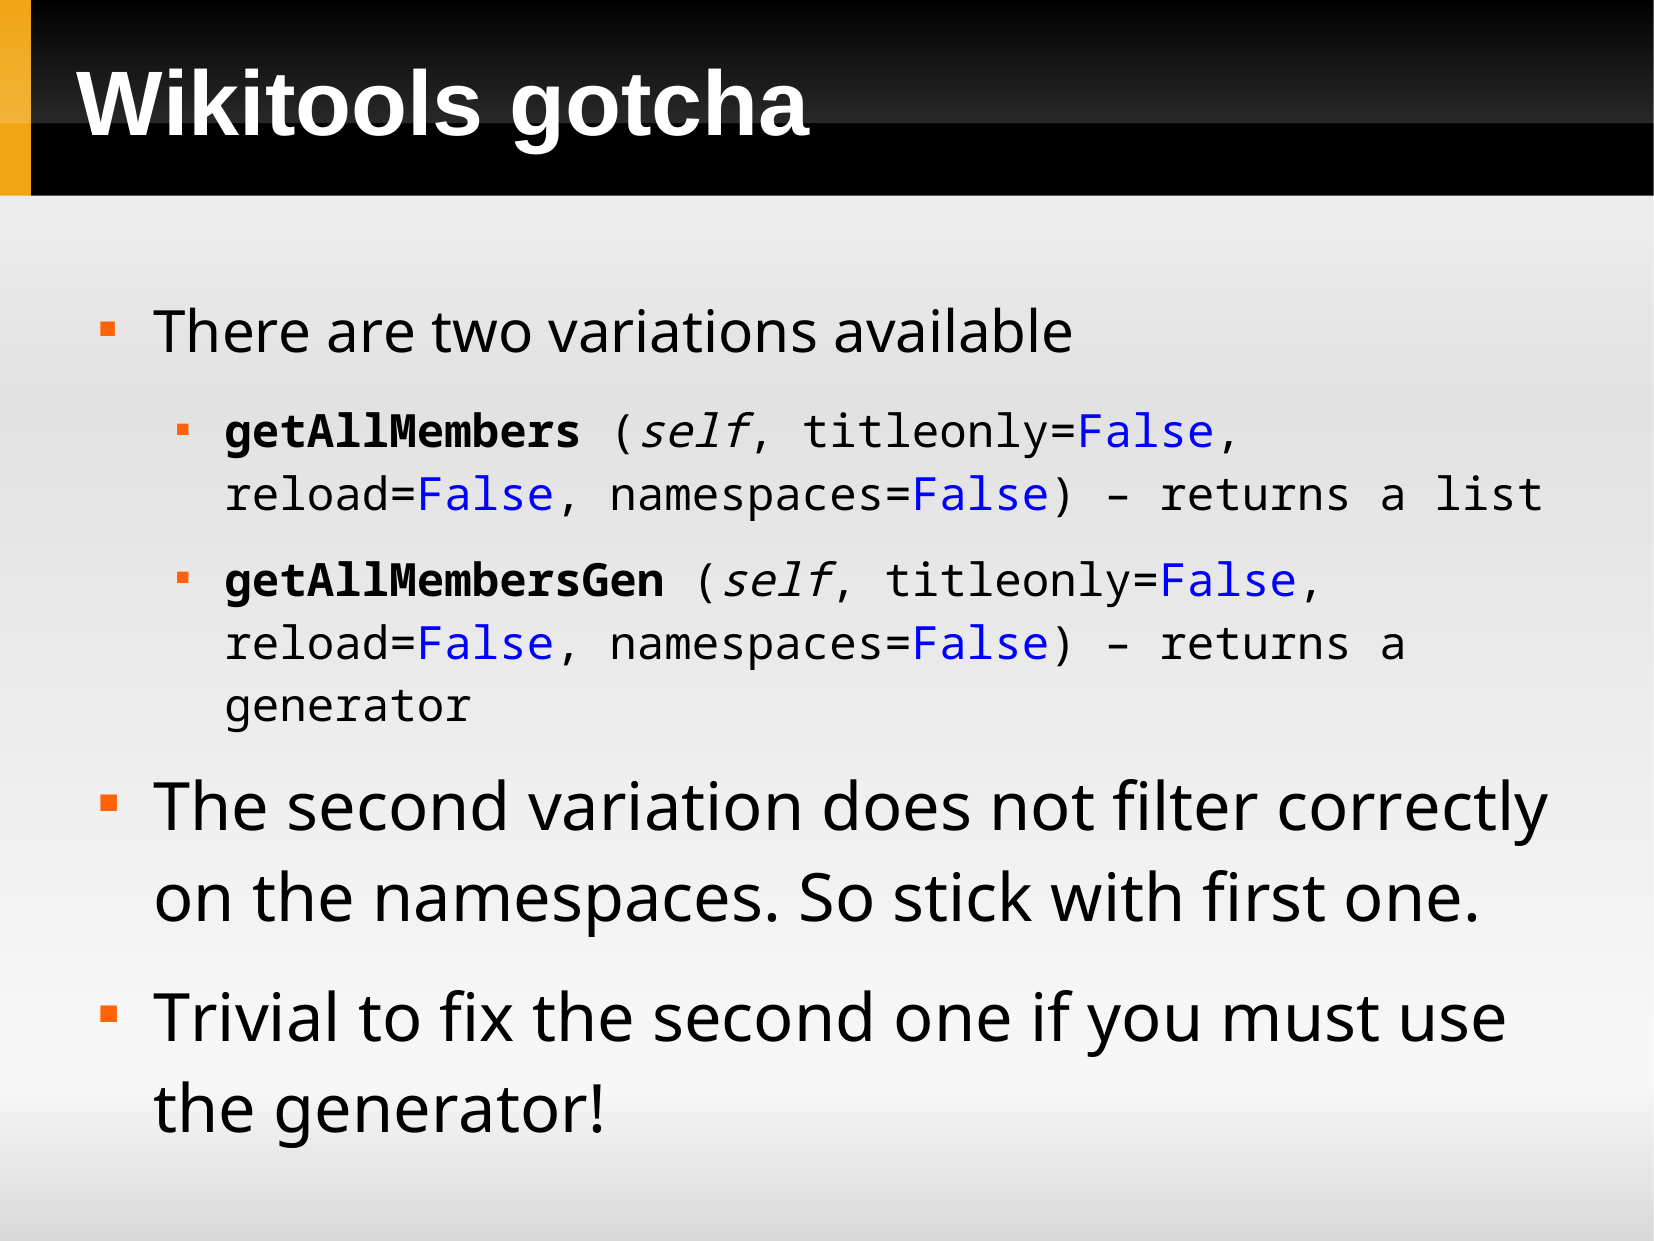

# Wikitools gotcha
There are two variations available
getAllMembers (self, titleonly=False, reload=False, namespaces=False) – returns a list
getAllMembersGen (self, titleonly=False, reload=False, namespaces=False) – returns a generator
The second variation does not filter correctly on the namespaces. So stick with first one.
Trivial to fix the second one if you must use the generator!